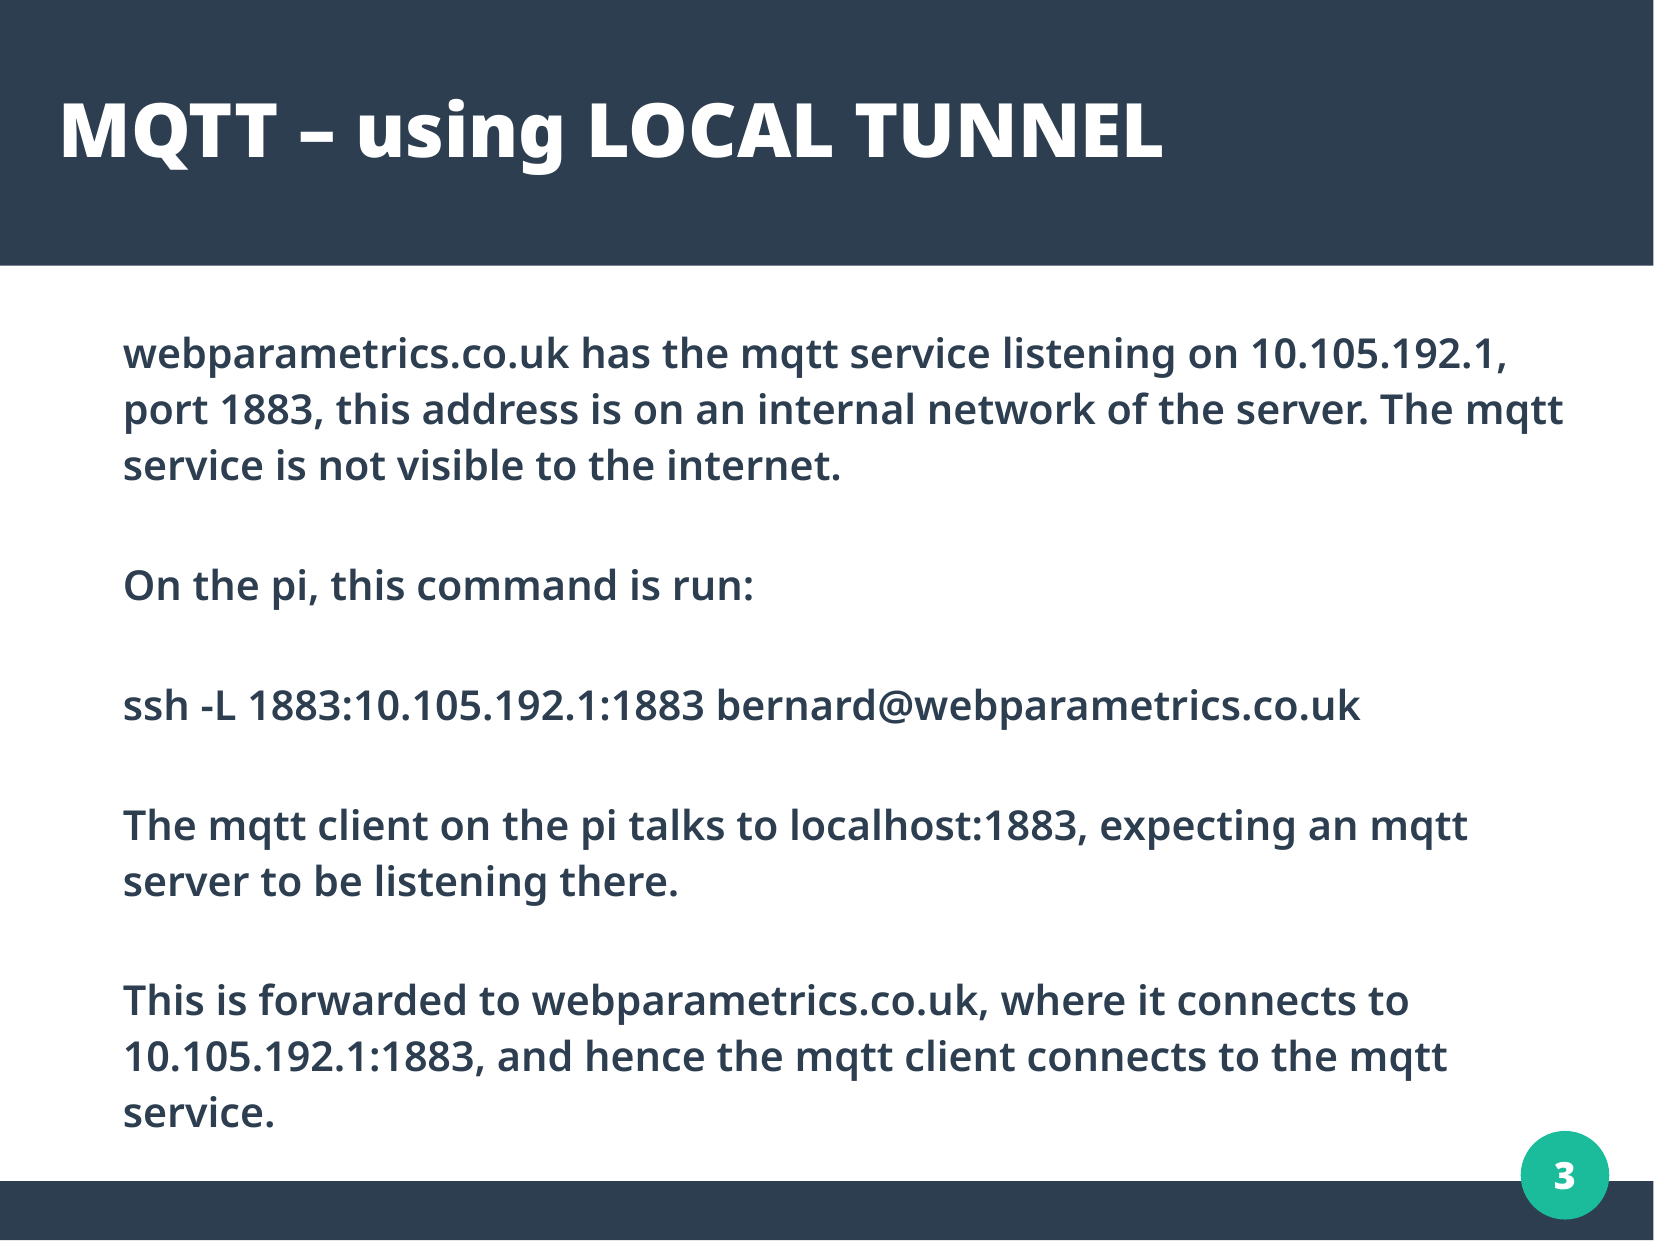

# MQTT – using LOCAL TUNNEL
webparametrics.co.uk has the mqtt service listening on 10.105.192.1, port 1883, this address is on an internal network of the server. The mqtt service is not visible to the internet.
On the pi, this command is run:
ssh -L 1883:10.105.192.1:1883 bernard@webparametrics.co.uk
The mqtt client on the pi talks to localhost:1883, expecting an mqtt server to be listening there.
This is forwarded to webparametrics.co.uk, where it connects to 10.105.192.1:1883, and hence the mqtt client connects to the mqtt service.
3